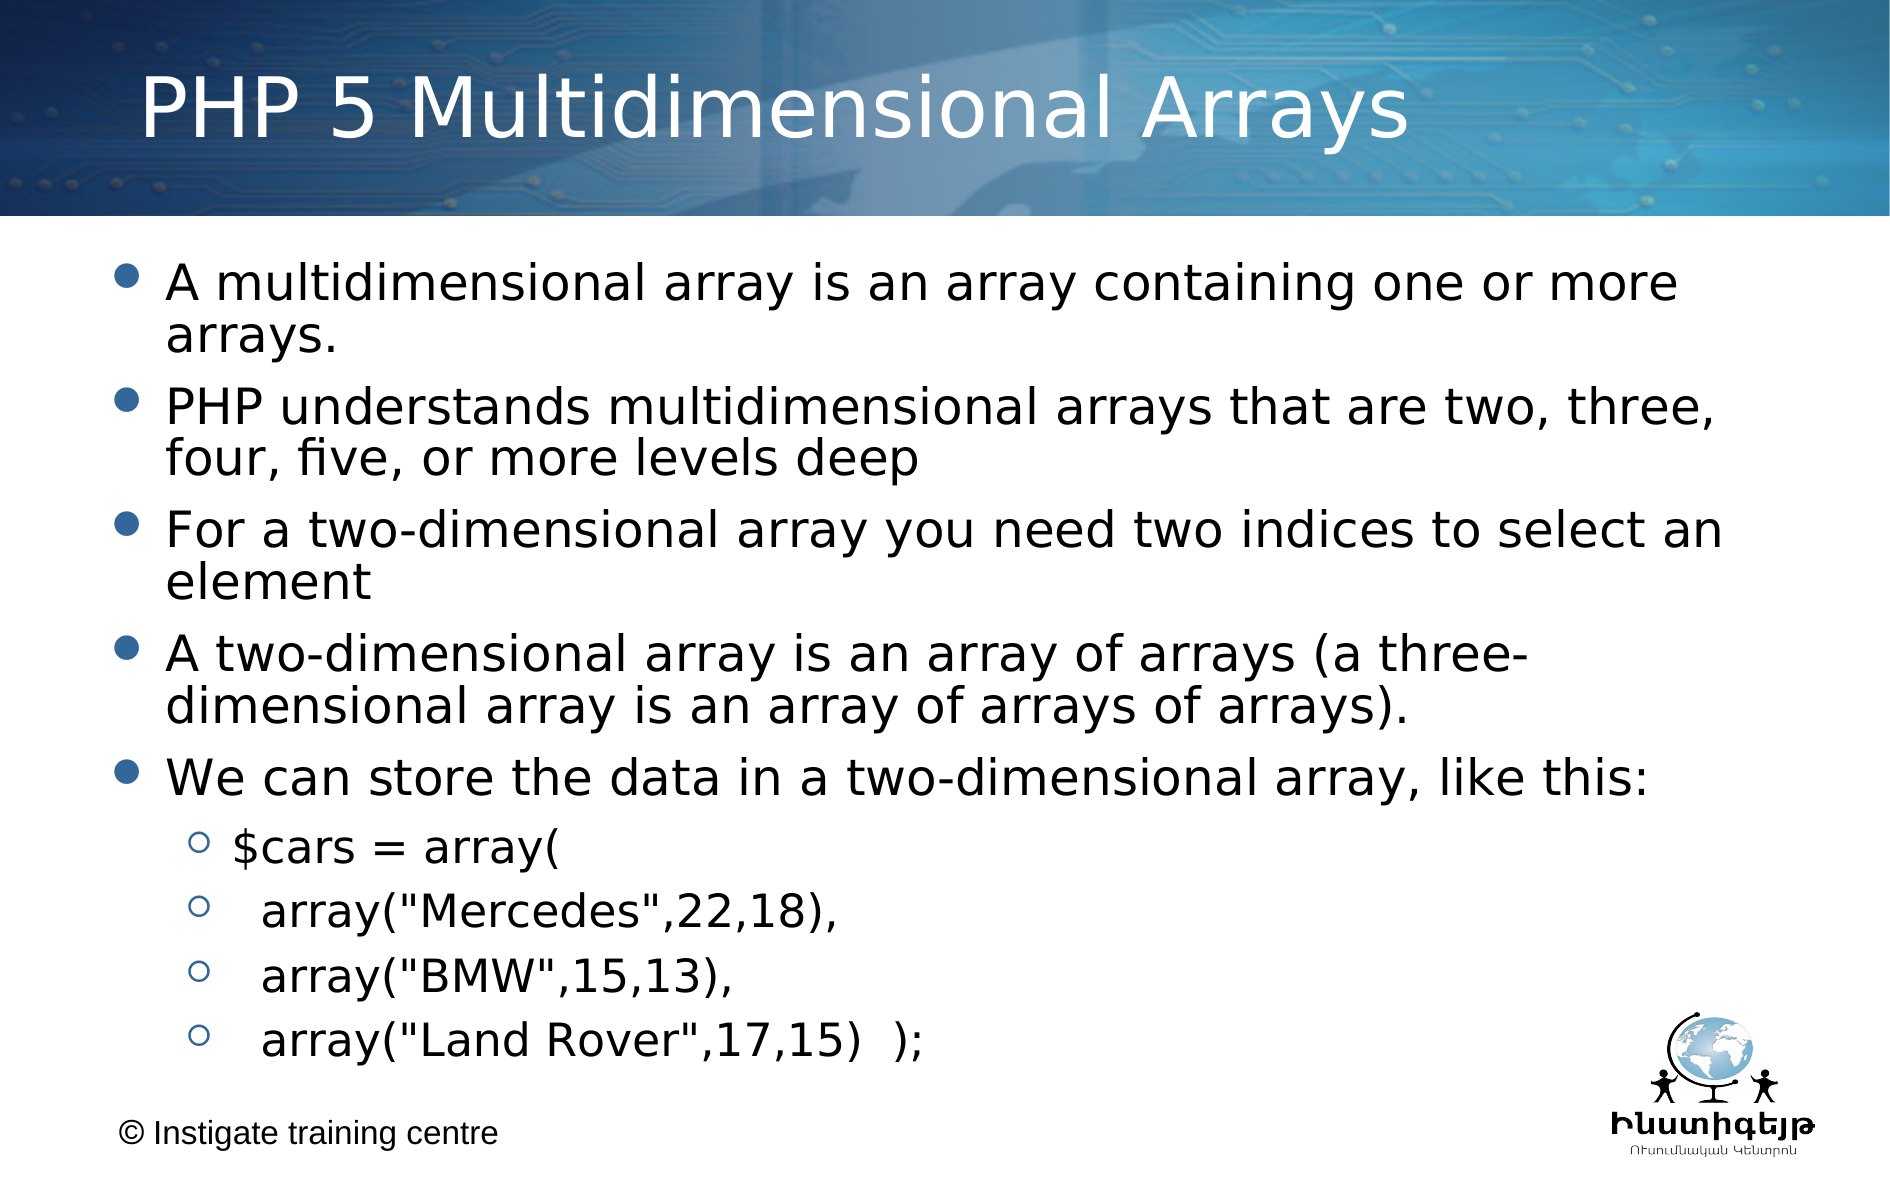

PHP 5 Multidimensional Arrays
# A multidimensional array is an array containing one or more arrays.
PHP understands multidimensional arrays that are two, three, four, five, or more levels deep
For a two-dimensional array you need two indices to select an element
A two-dimensional array is an array of arrays (a three-dimensional array is an array of arrays of arrays).
We can store the data in a two-dimensional array, like this:
$cars = array(
 array("Mercedes",22,18),
 array("BMW",15,13),
 array("Land Rover",17,15) );